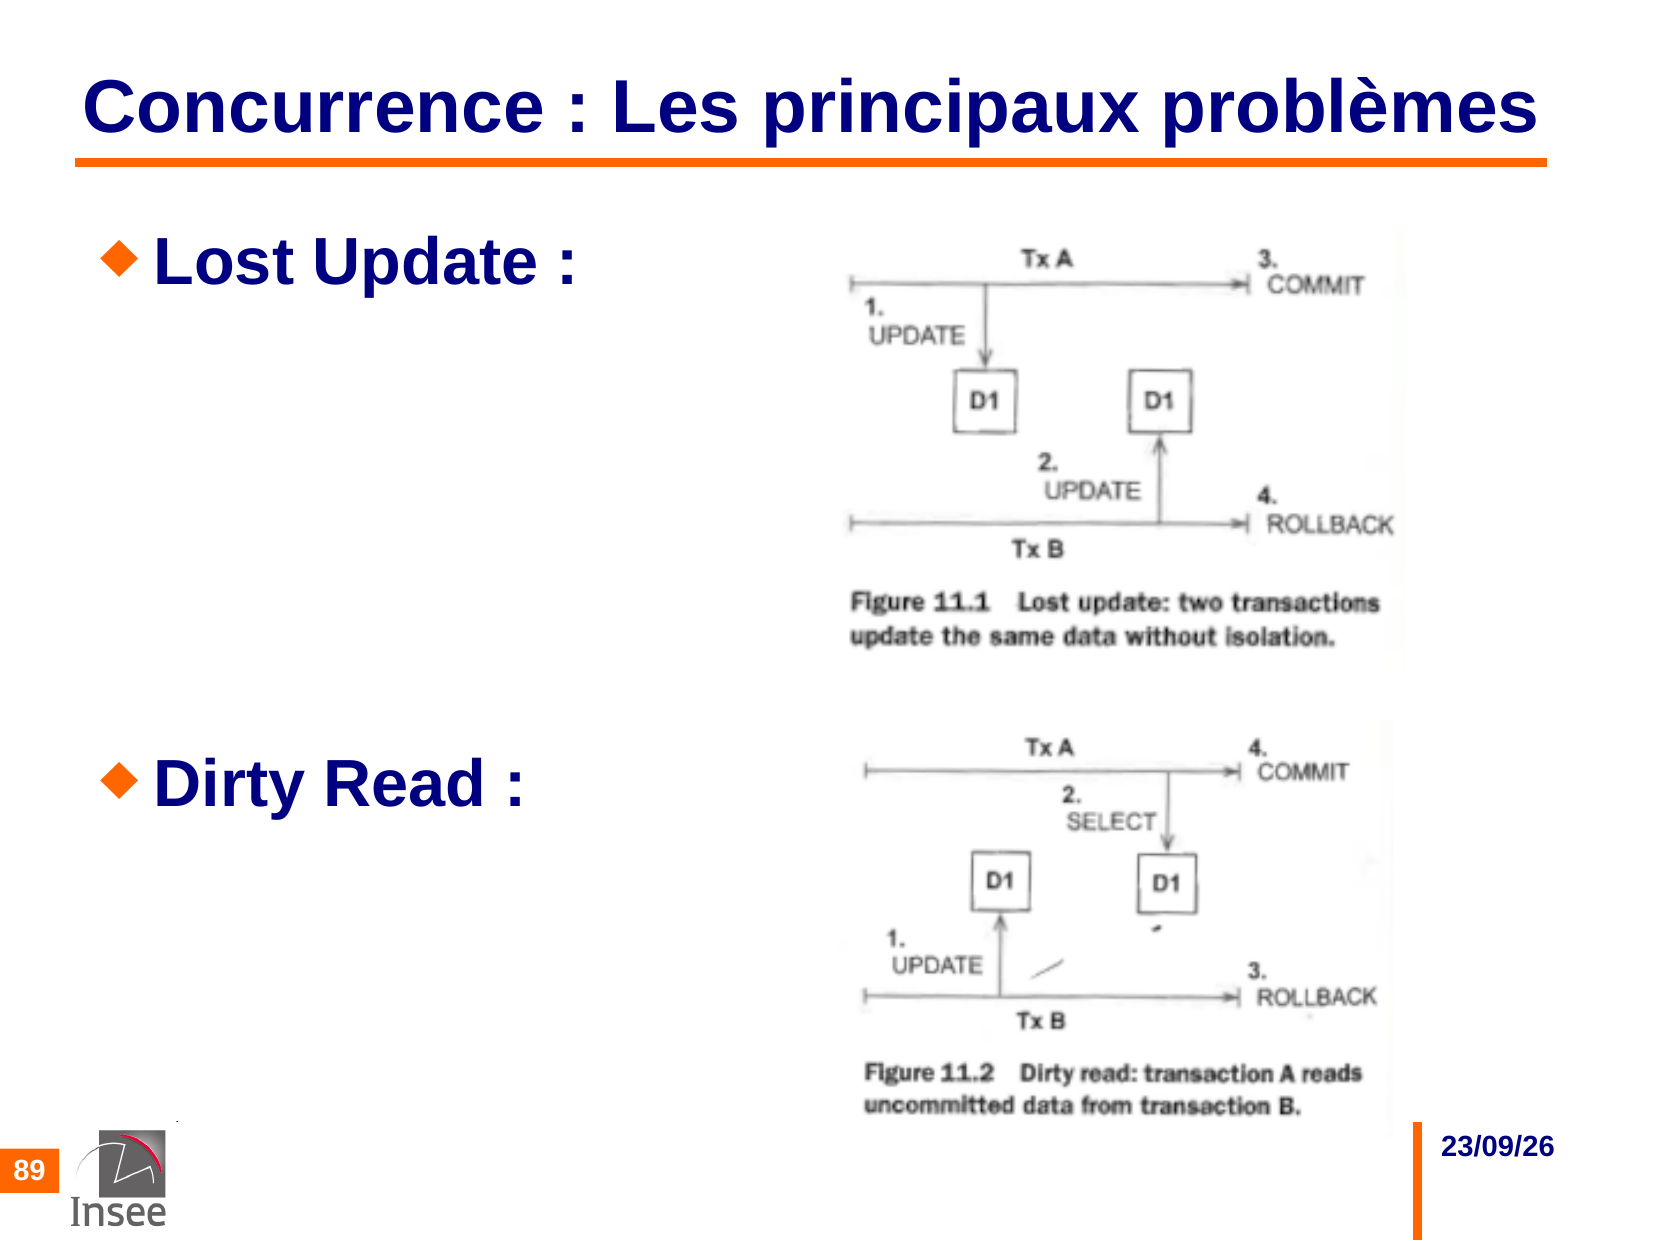

# Concurrence : Les principaux problèmes
Lost Update :
Dirty Read :
89